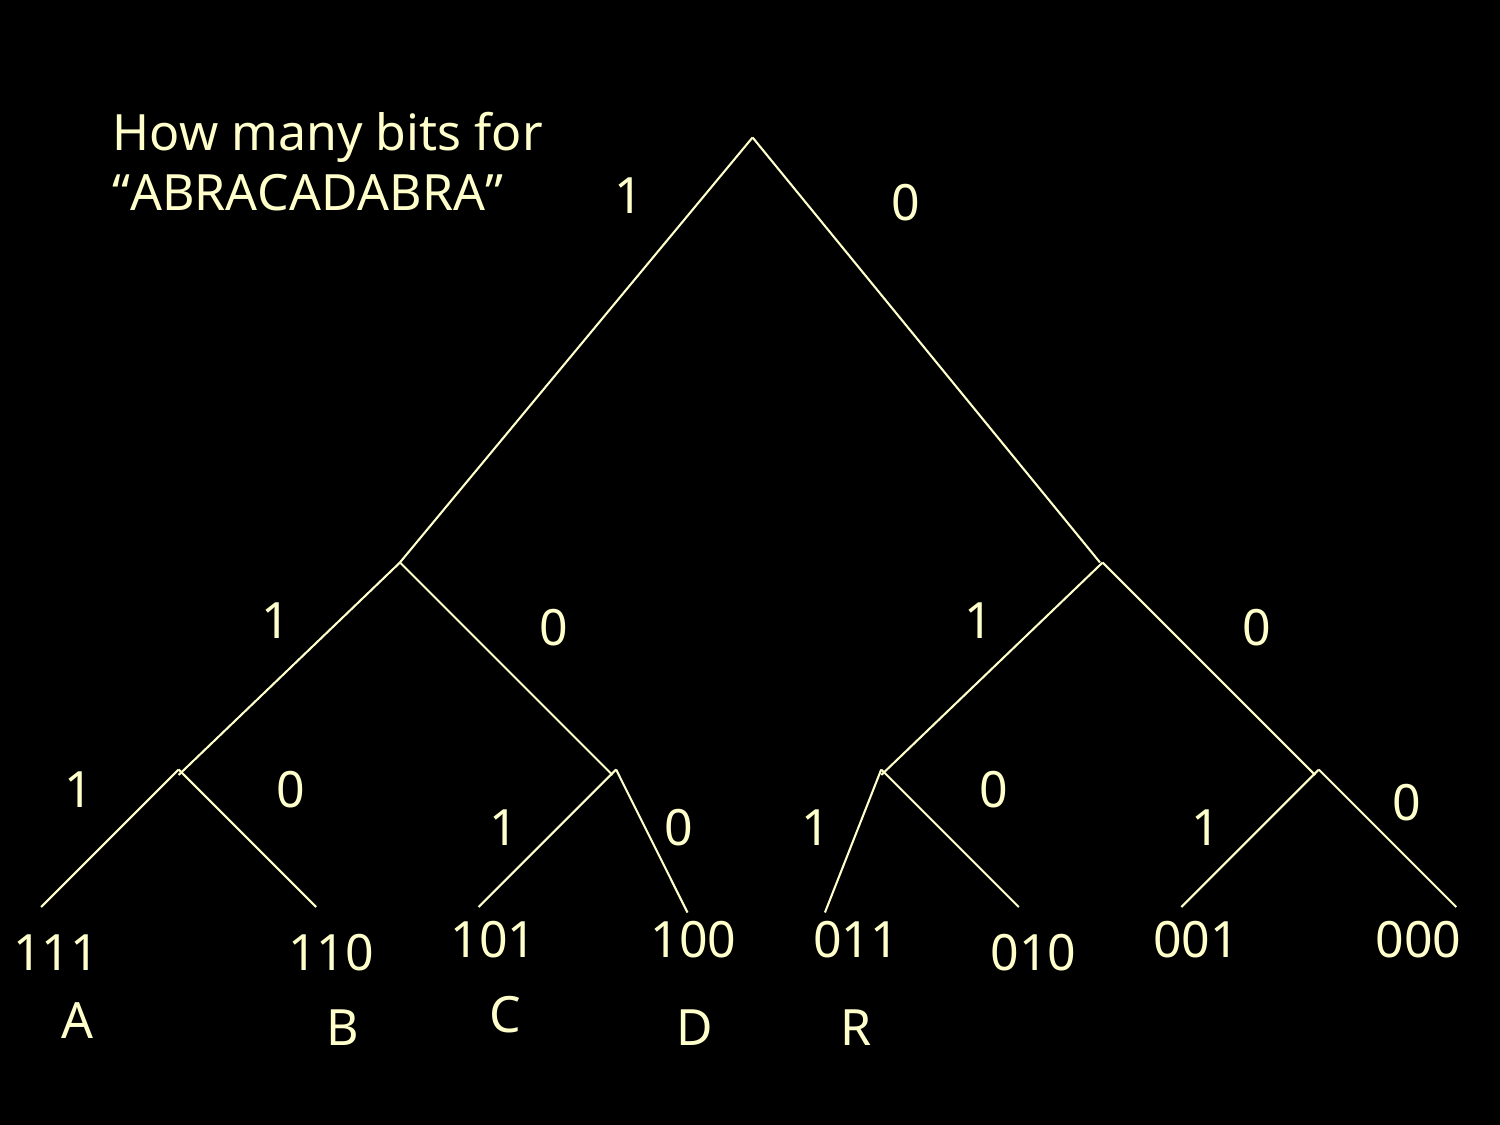

How many bits for
“ABRACADABRA”
1
0
1
1
0
0
1
0
0
0
1
0
1
1
101
100
011
001
000
111
110
010
C
A
B
D
R